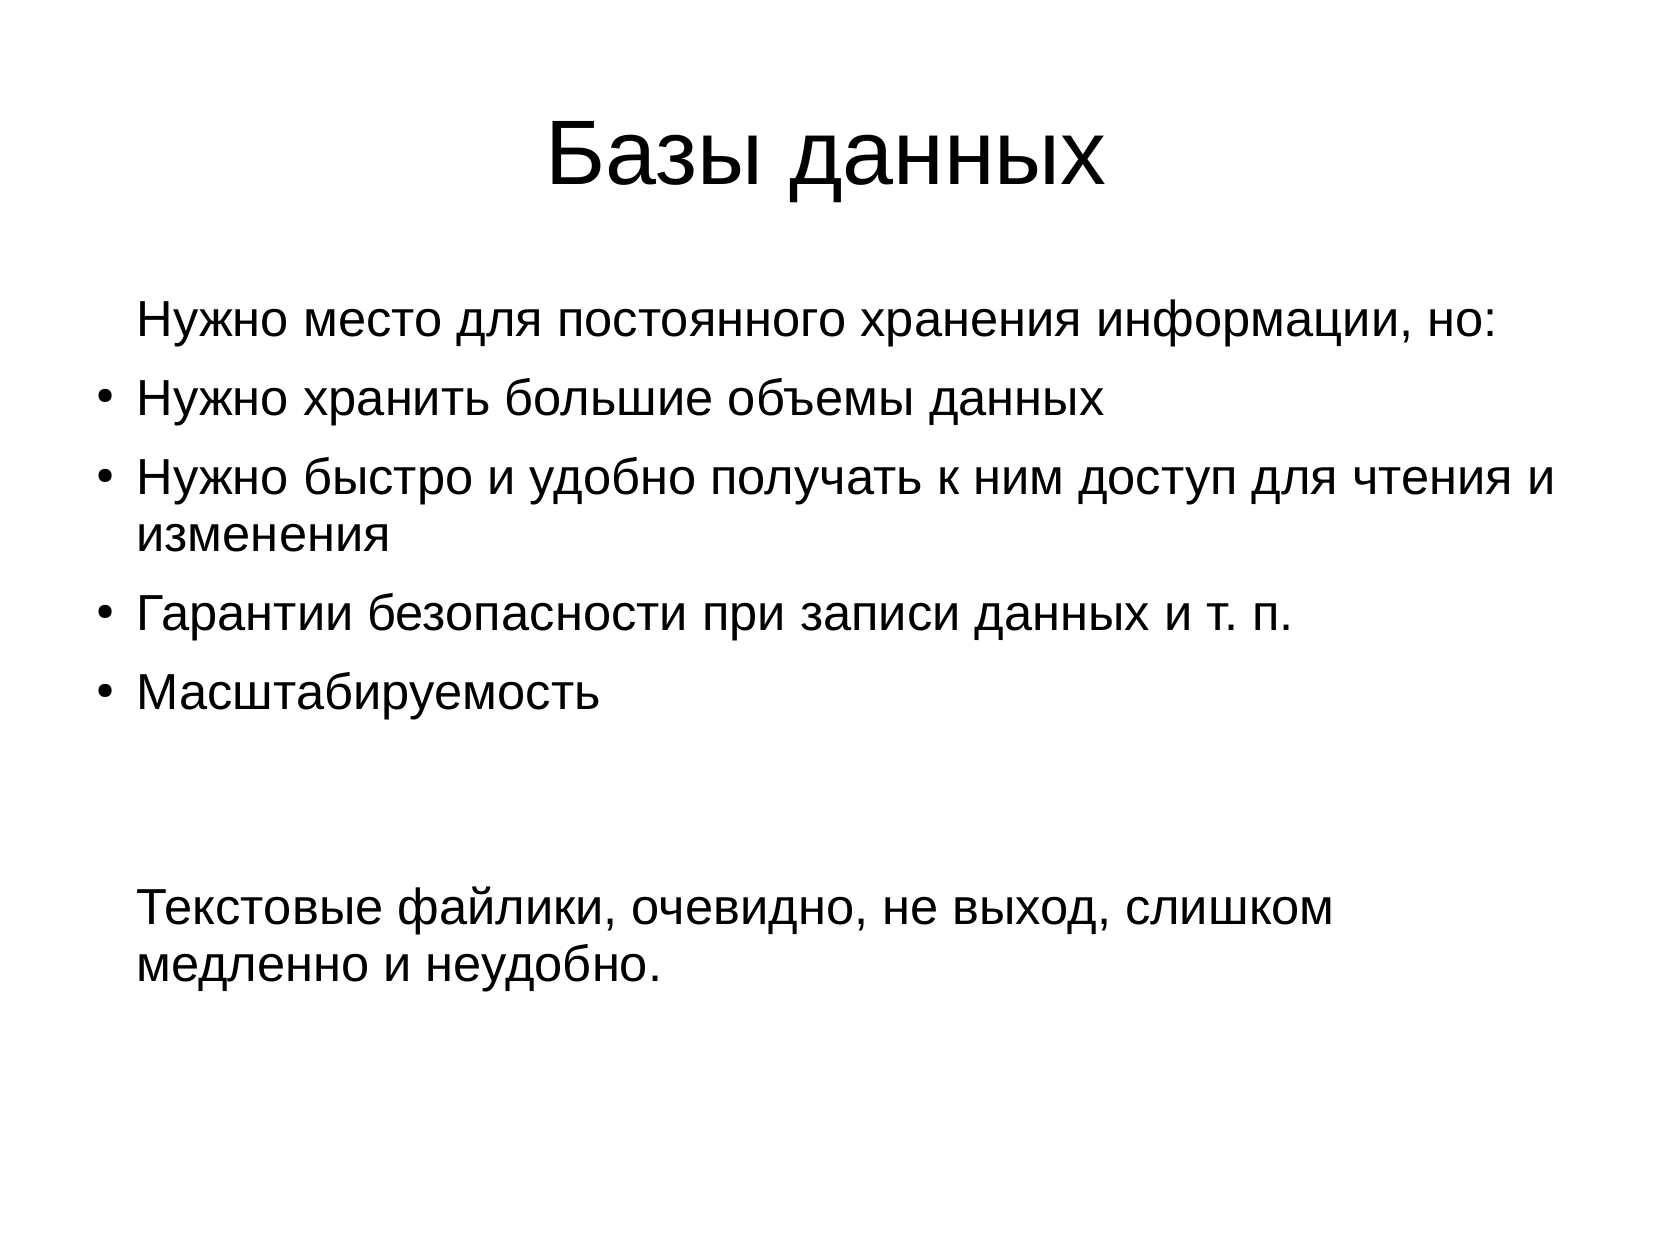

# Базы данных
Нужно место для постоянного хранения информации, но:
Нужно хранить большие объемы данных
Нужно быстро и удобно получать к ним доступ для чтения и изменения
Гарантии безопасности при записи данных и т. п.
Масштабируемость
Текстовые файлики, очевидно, не выход, слишком медленно и неудобно.